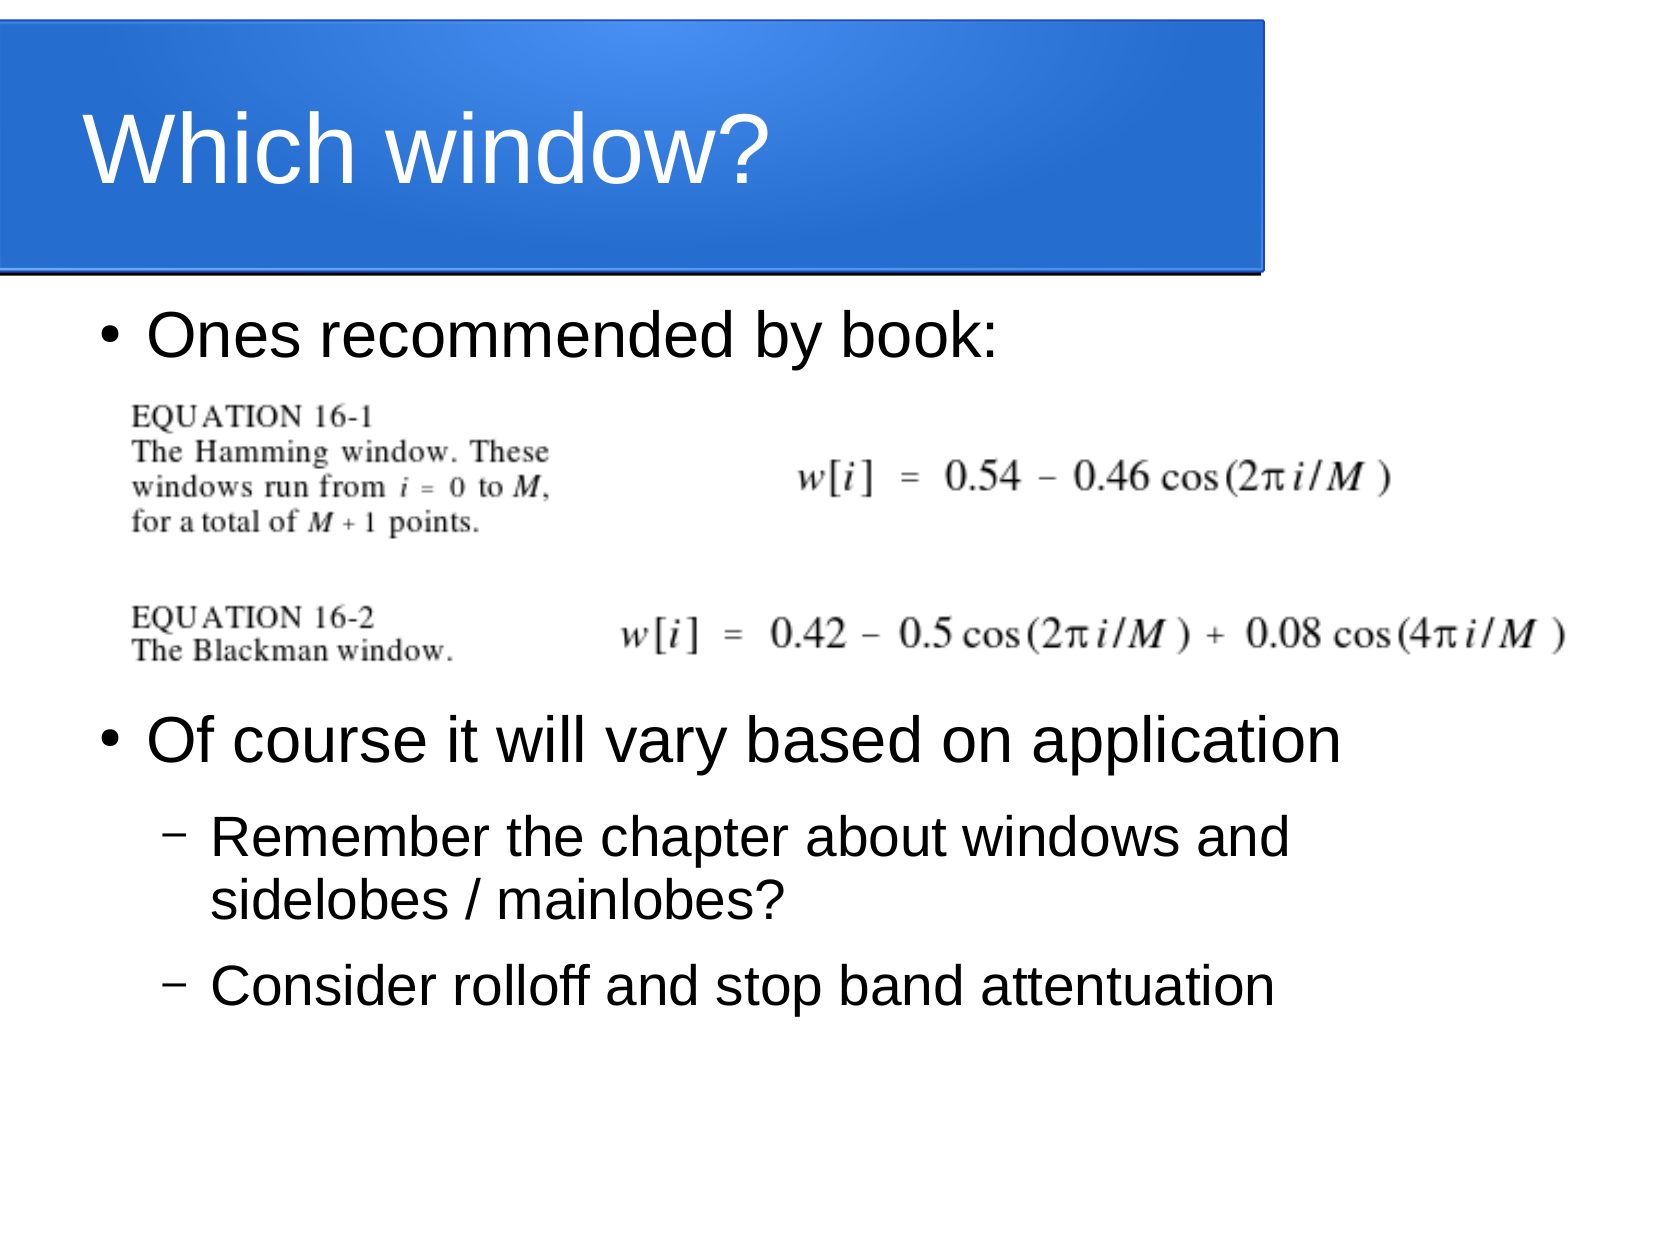

# Which window?
Ones recommended by book:
Of course it will vary based on application
Remember the chapter about windows and sidelobes / mainlobes?
Consider rolloff and stop band attentuation